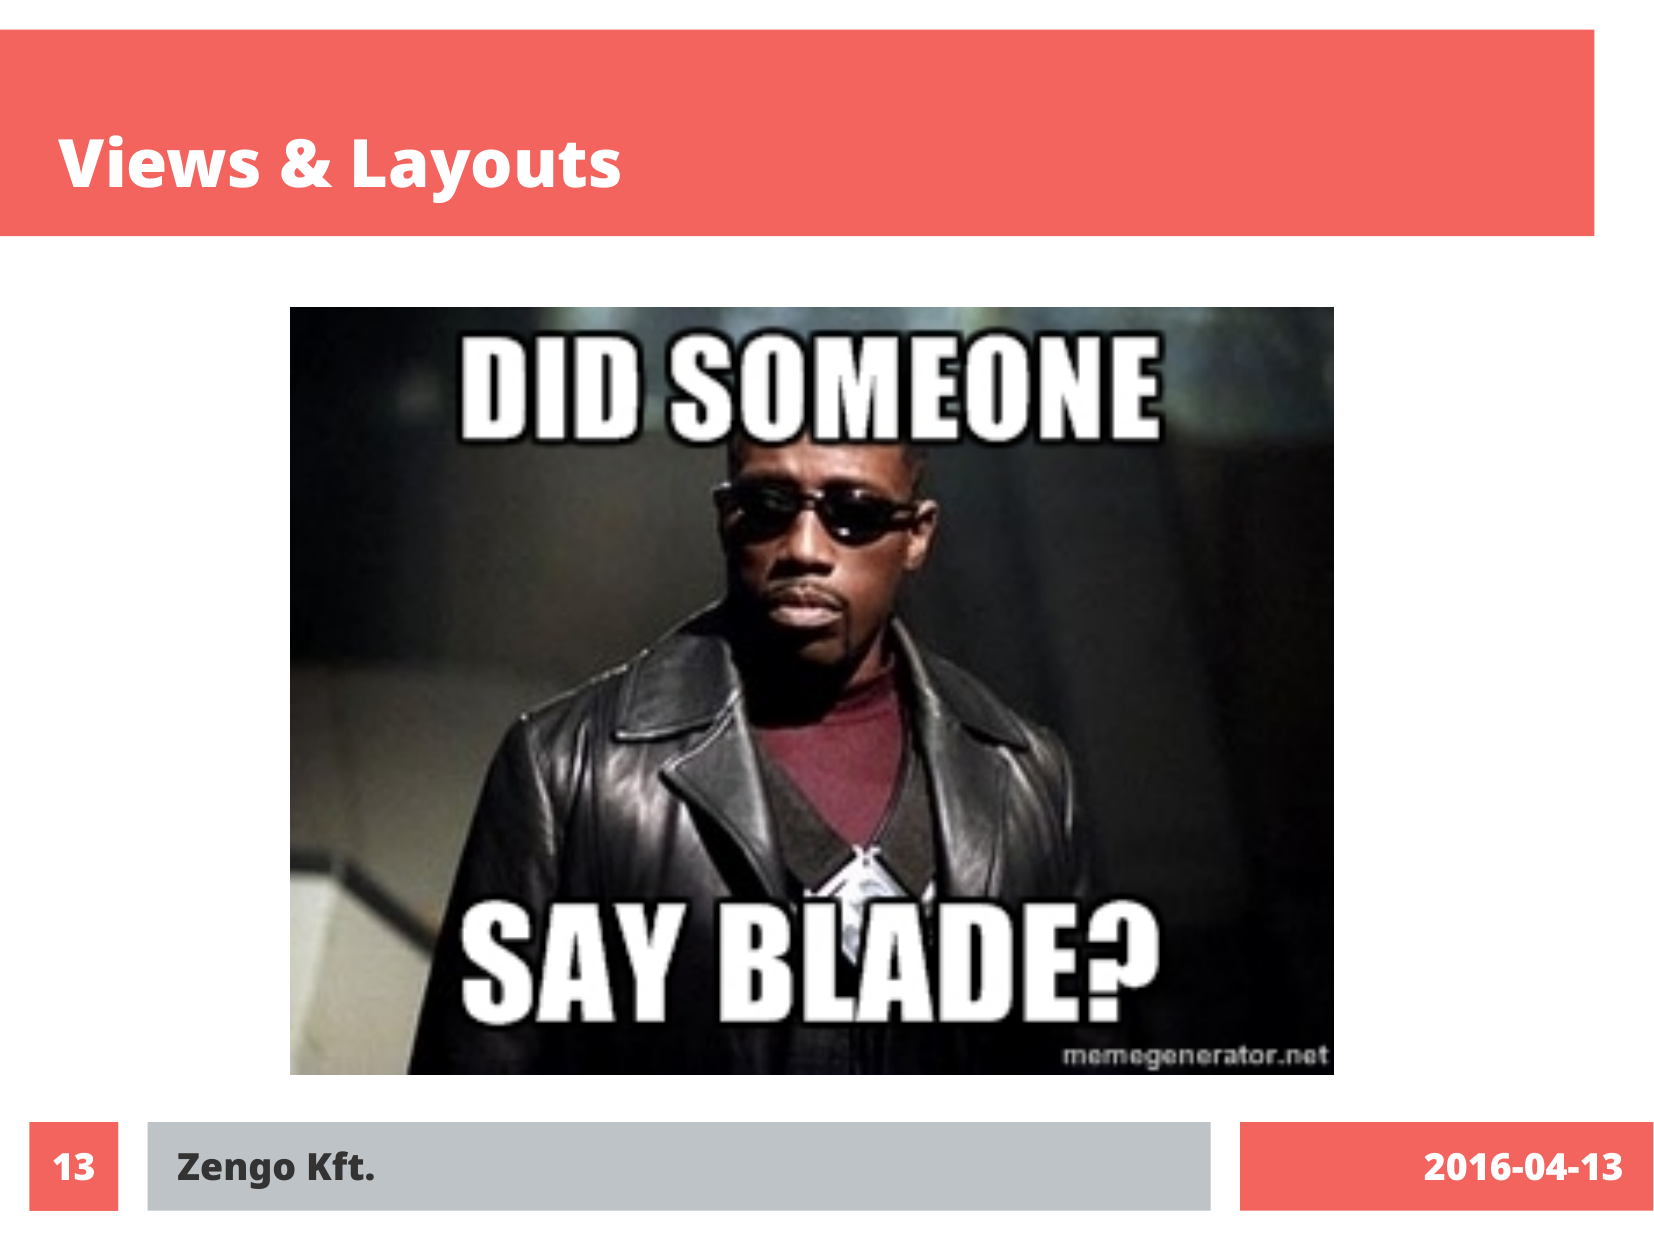

# Views & Layouts
13
Zengo Kft.
2016-04-13